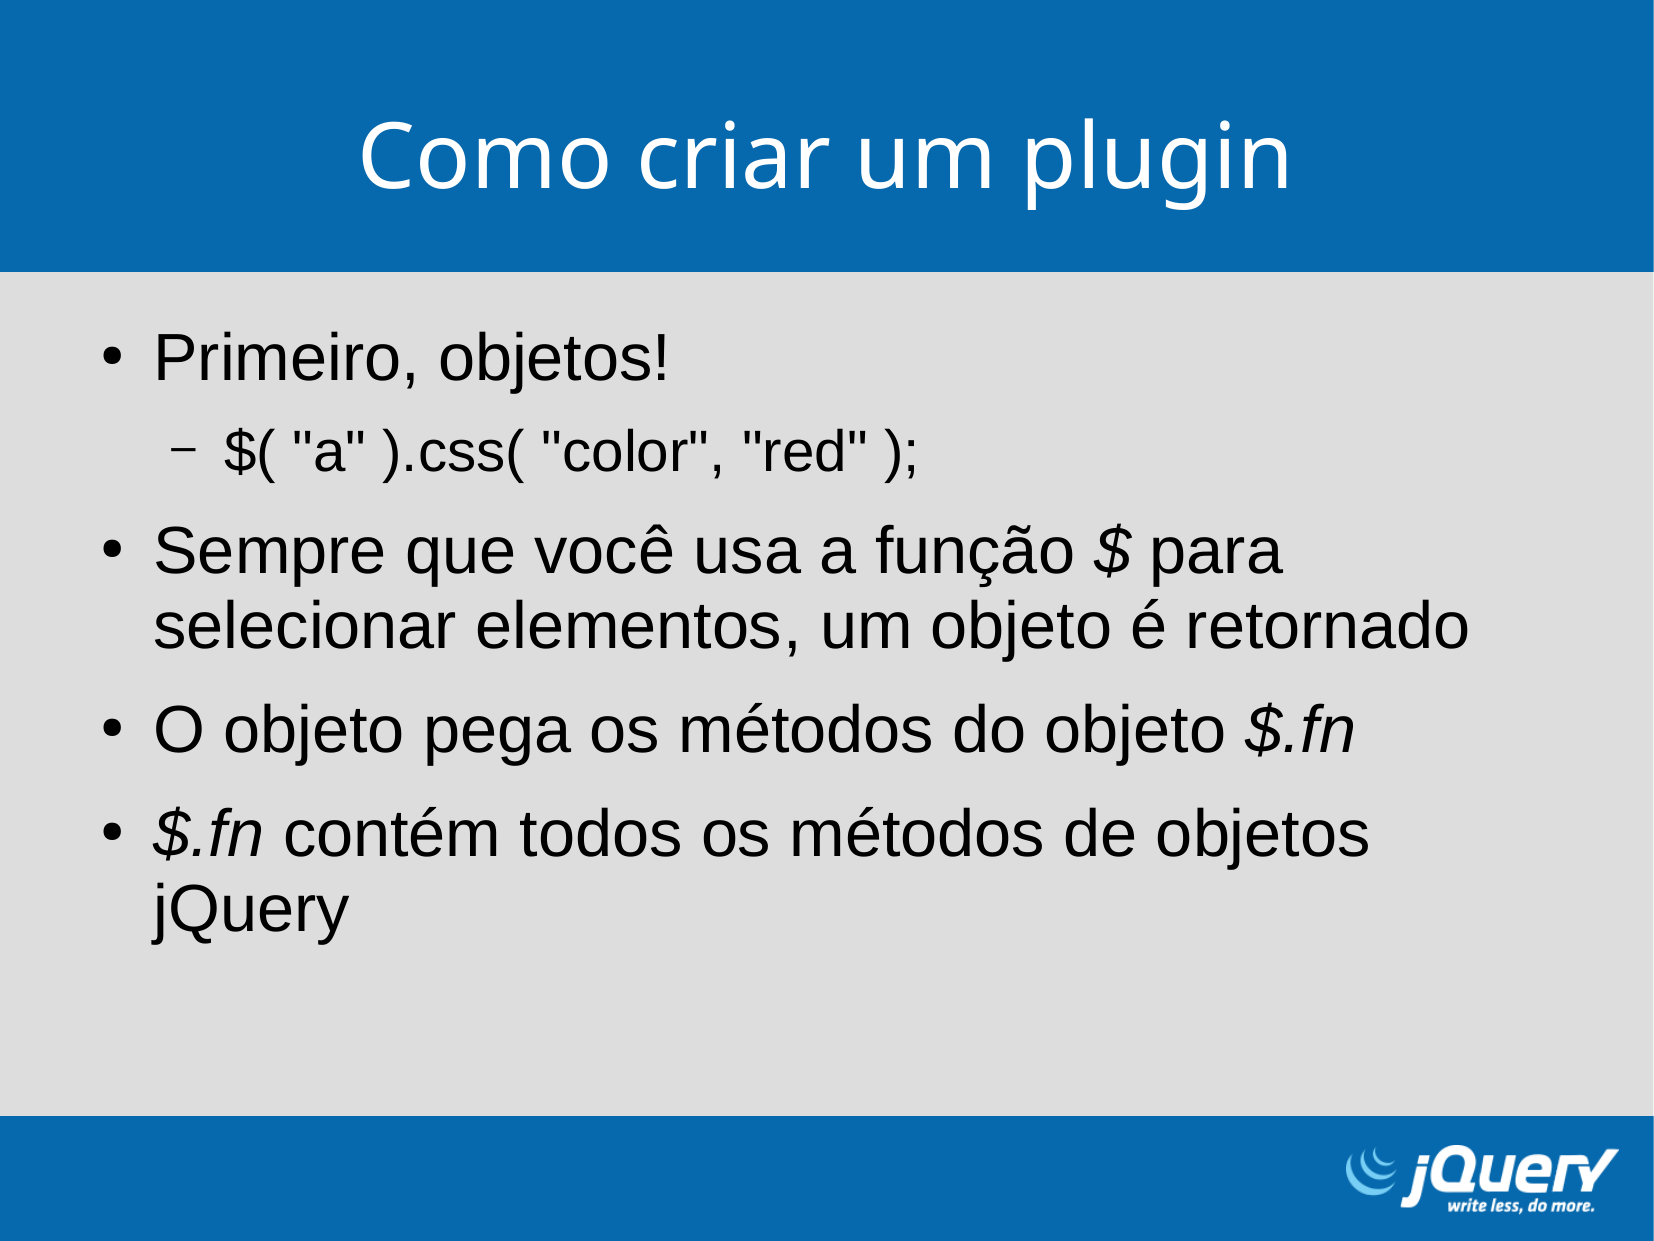

# Como criar um plugin
Primeiro, objetos!
$( "a" ).css( "color", "red" );
Sempre que você usa a função $ para selecionar elementos, um objeto é retornado
O objeto pega os métodos do objeto $.fn
$.fn contém todos os métodos de objetos jQuery